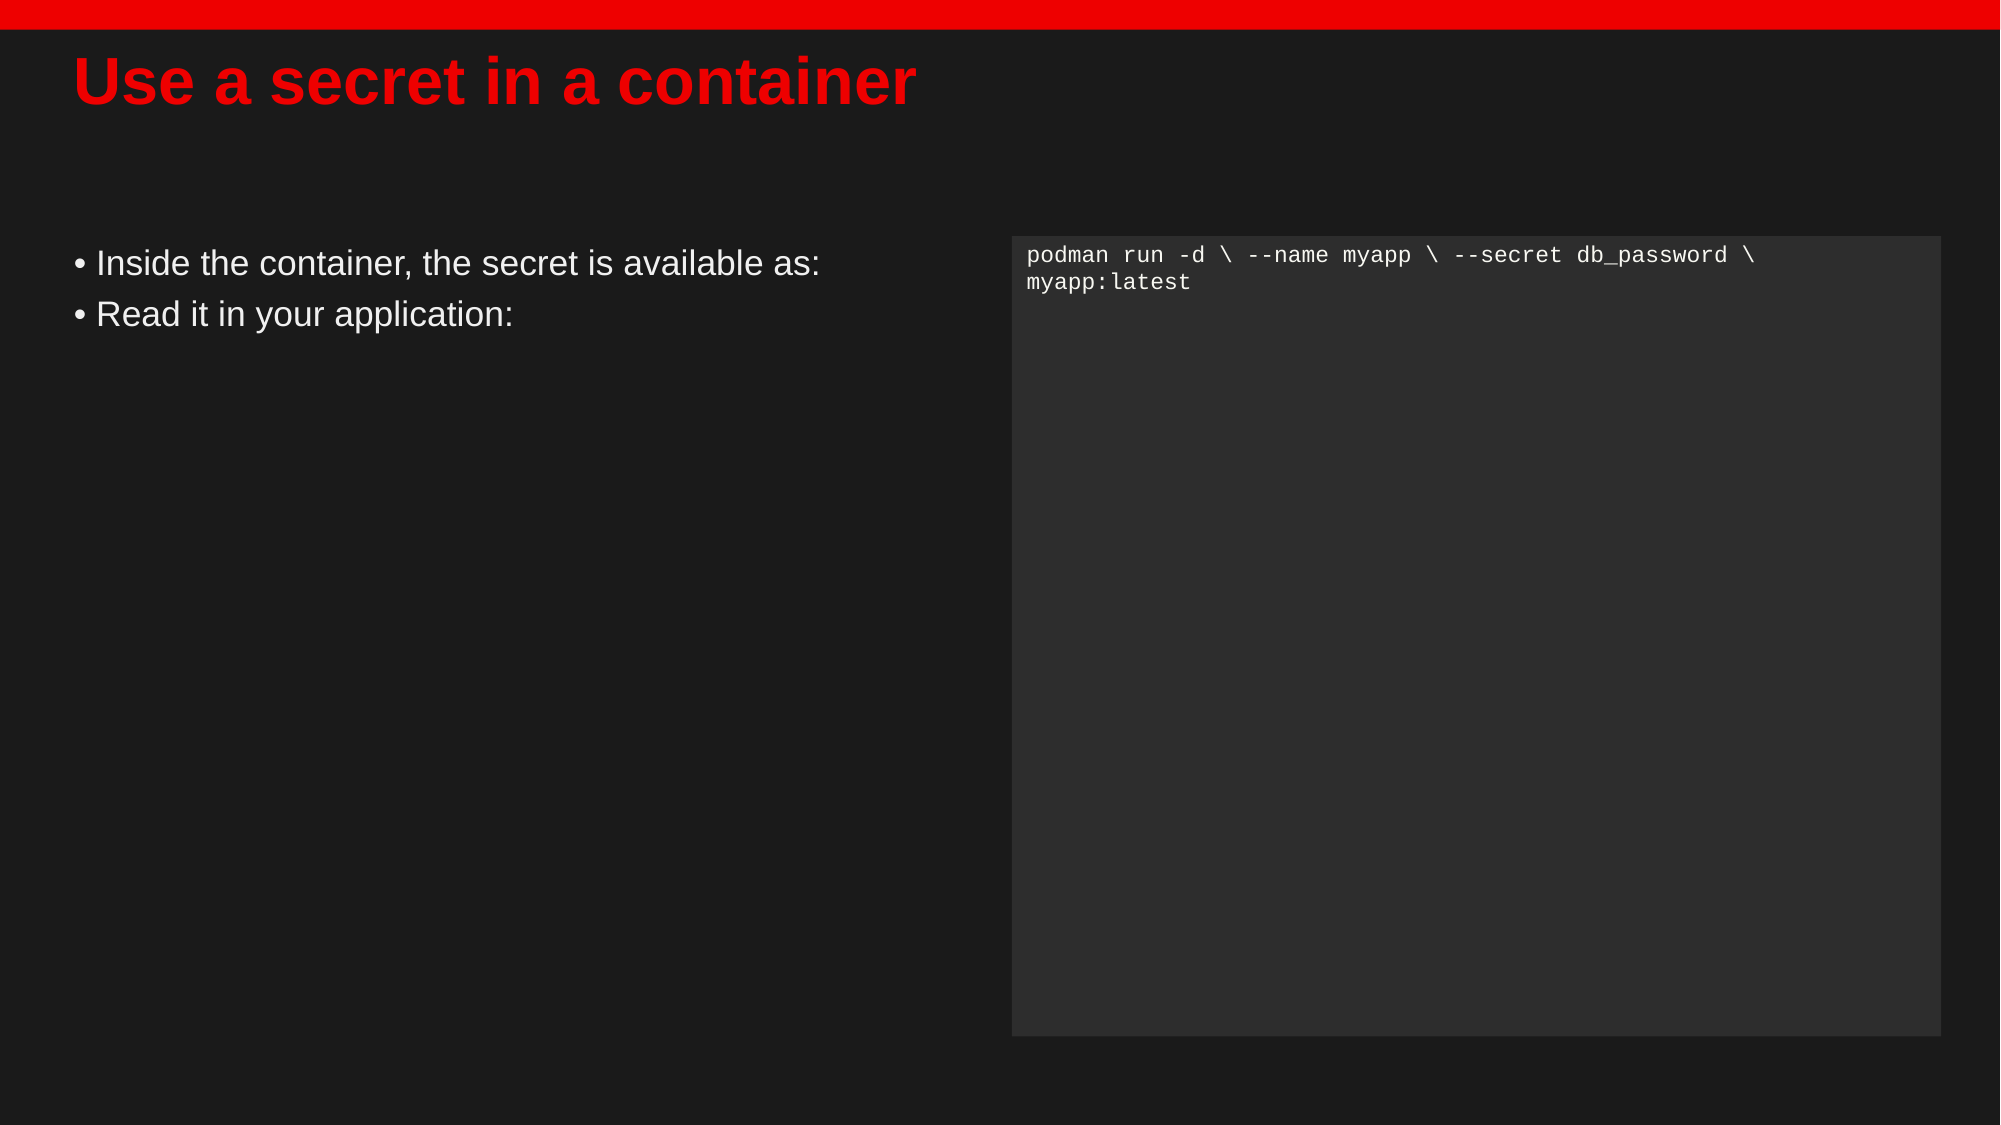

Use a secret in a container
• Inside the container, the secret is available as:
• Read it in your application:
podman run -d \ --name myapp \ --secret db_password \ myapp:latest